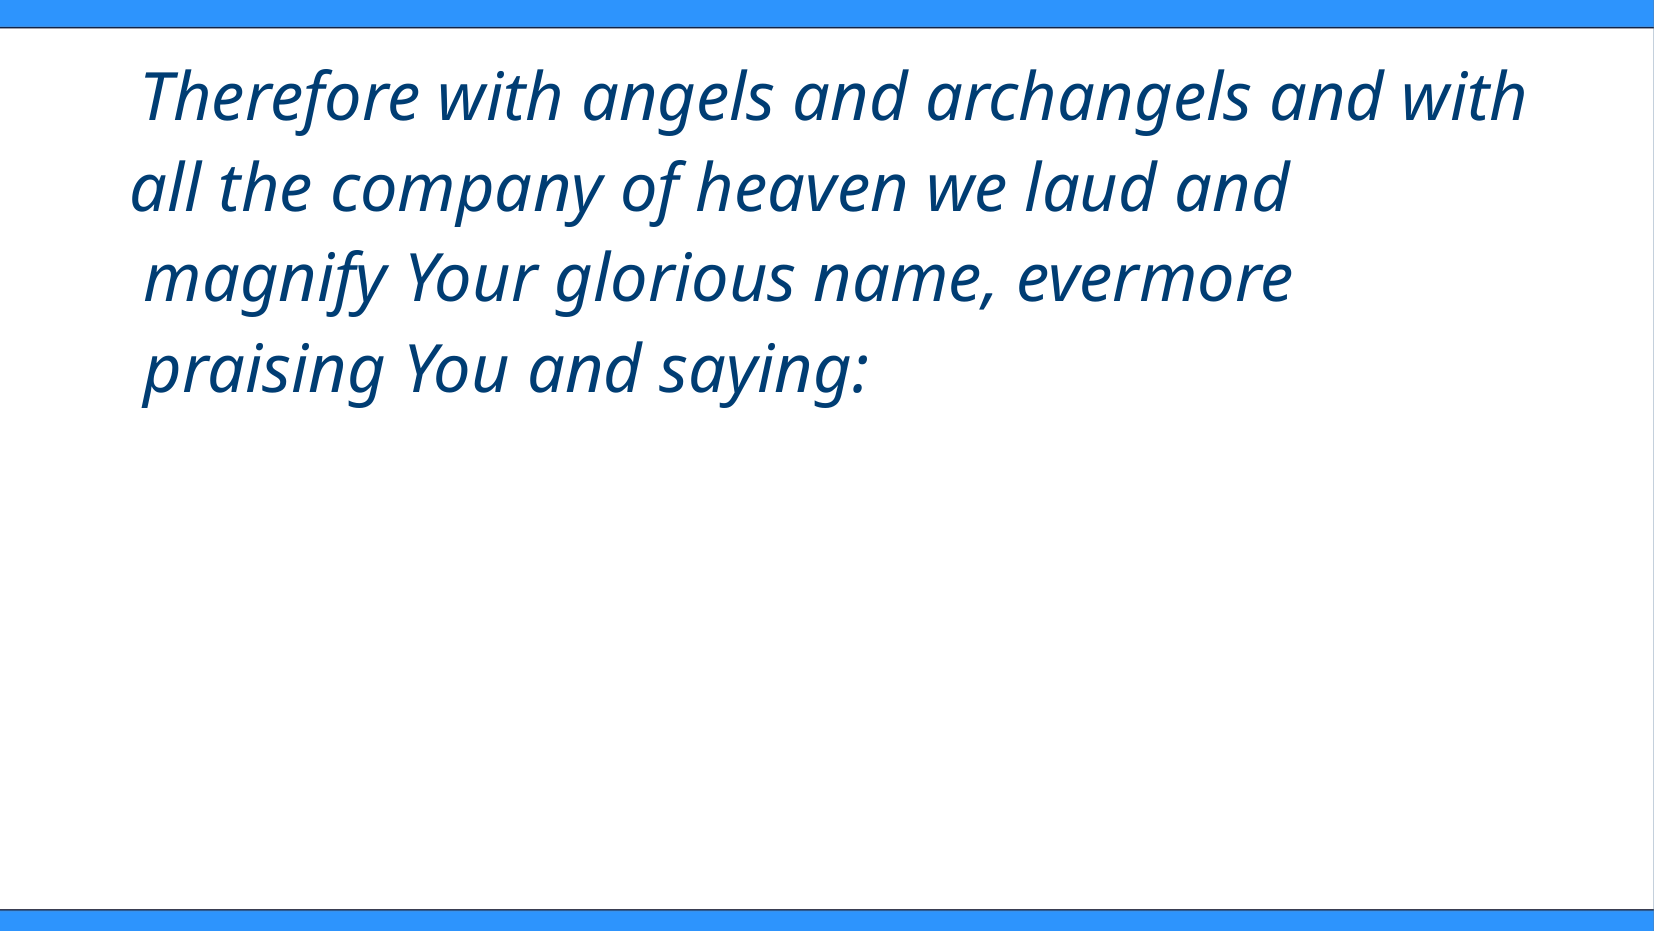

Therefore with angels and archangels and with all the company of heaven we laud and
 magnify Your glorious name, evermore
 praising You and saying: